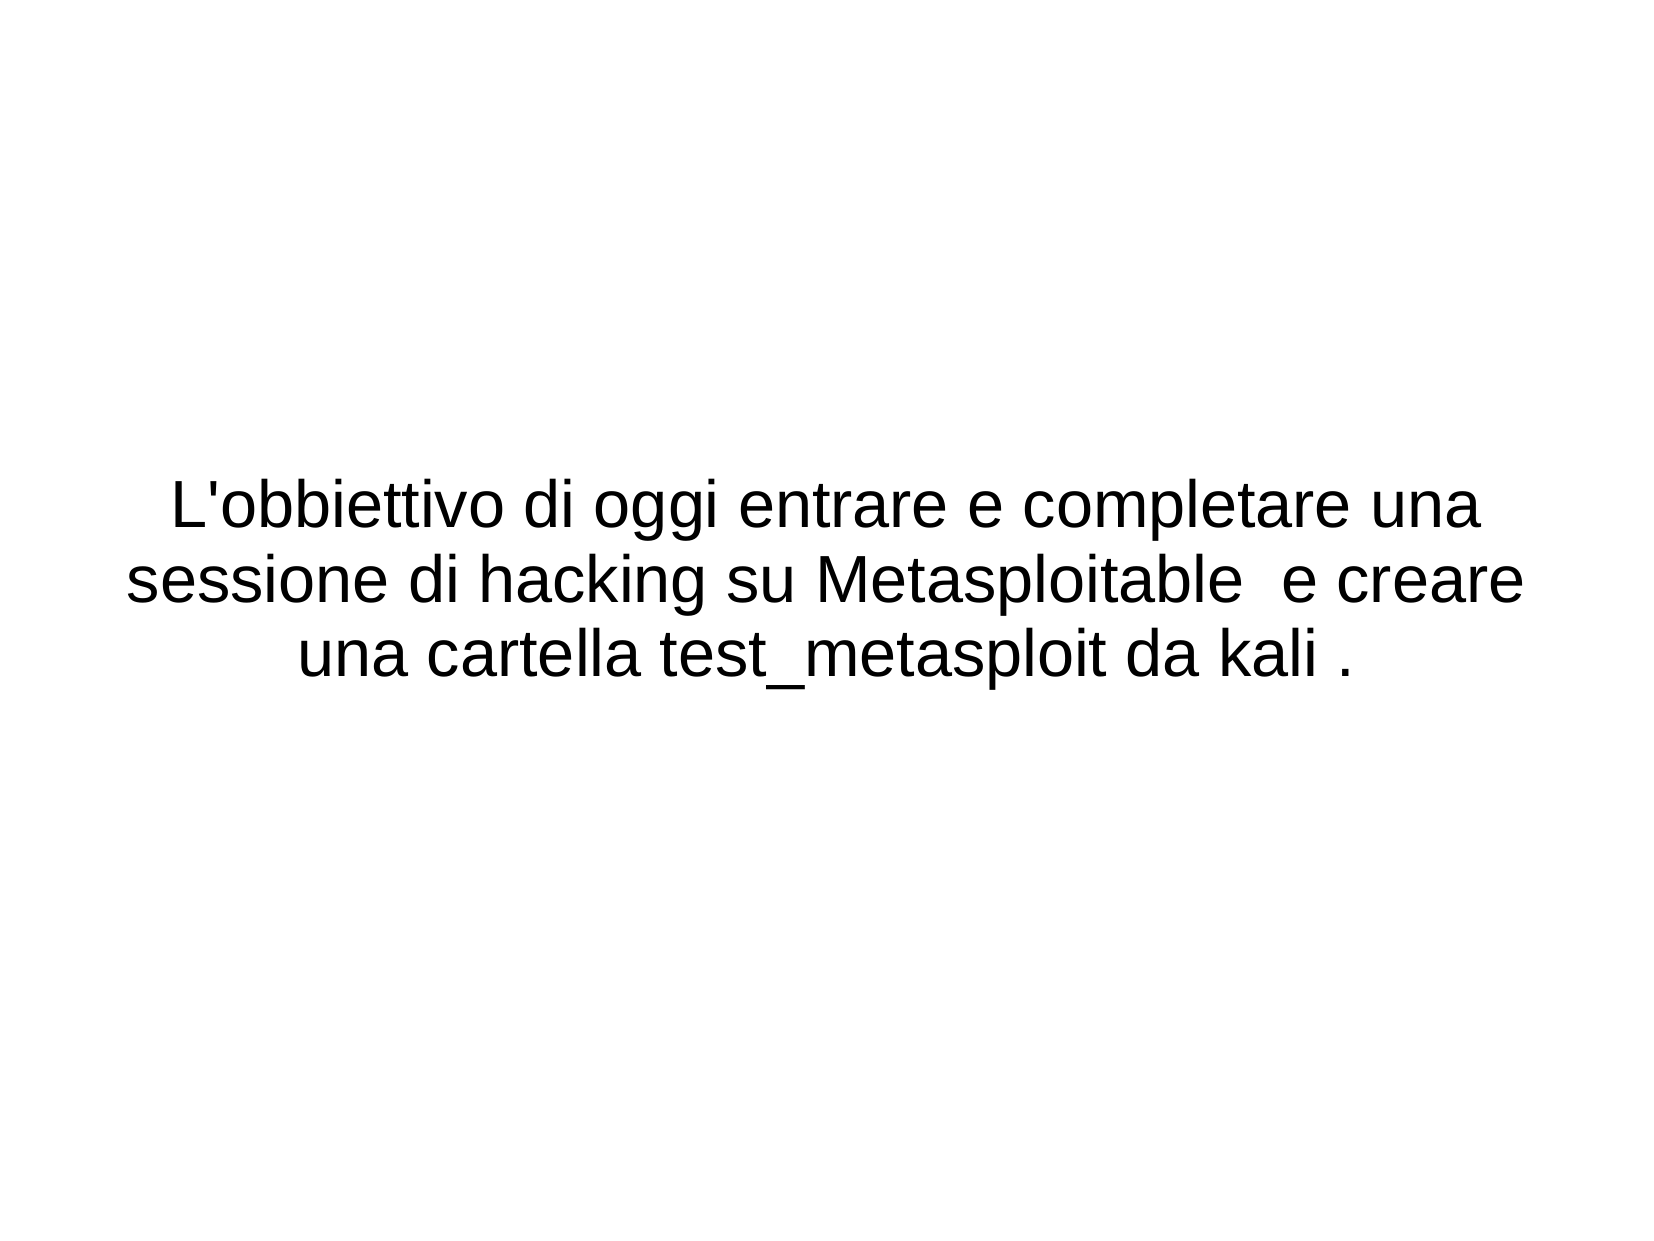

# L'obbiettivo di oggi entrare e completare una sessione di hacking su Metasploitable e creare una cartella test_metasploit da kali .